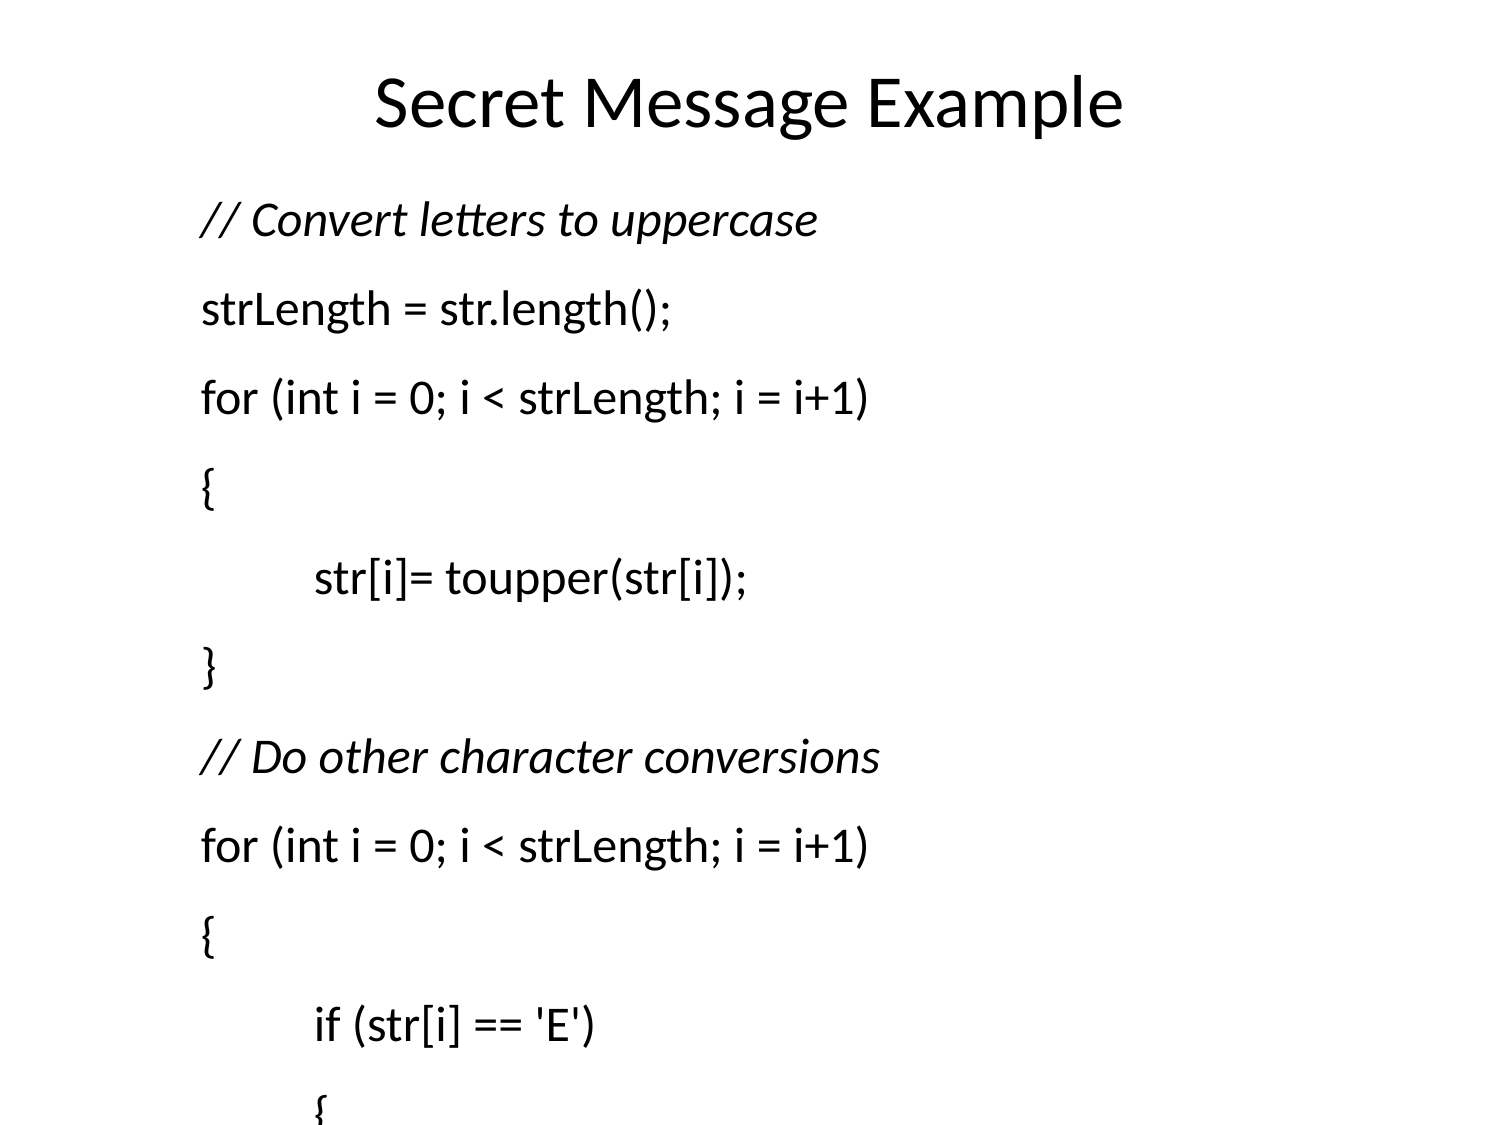

# Secret Message Example
	 	// Convert letters to uppercase
		strLength = str.length();
	 	for (int i = 0; i < strLength; i = i+1)
	 	{
		 		str[i]= toupper(str[i]);
	 	}
		// Do other character conversions
		for (int i = 0; i < strLength; i = i+1)
		{
				if (str[i] == 'E')
				{
					 str[i] = '!';
				}